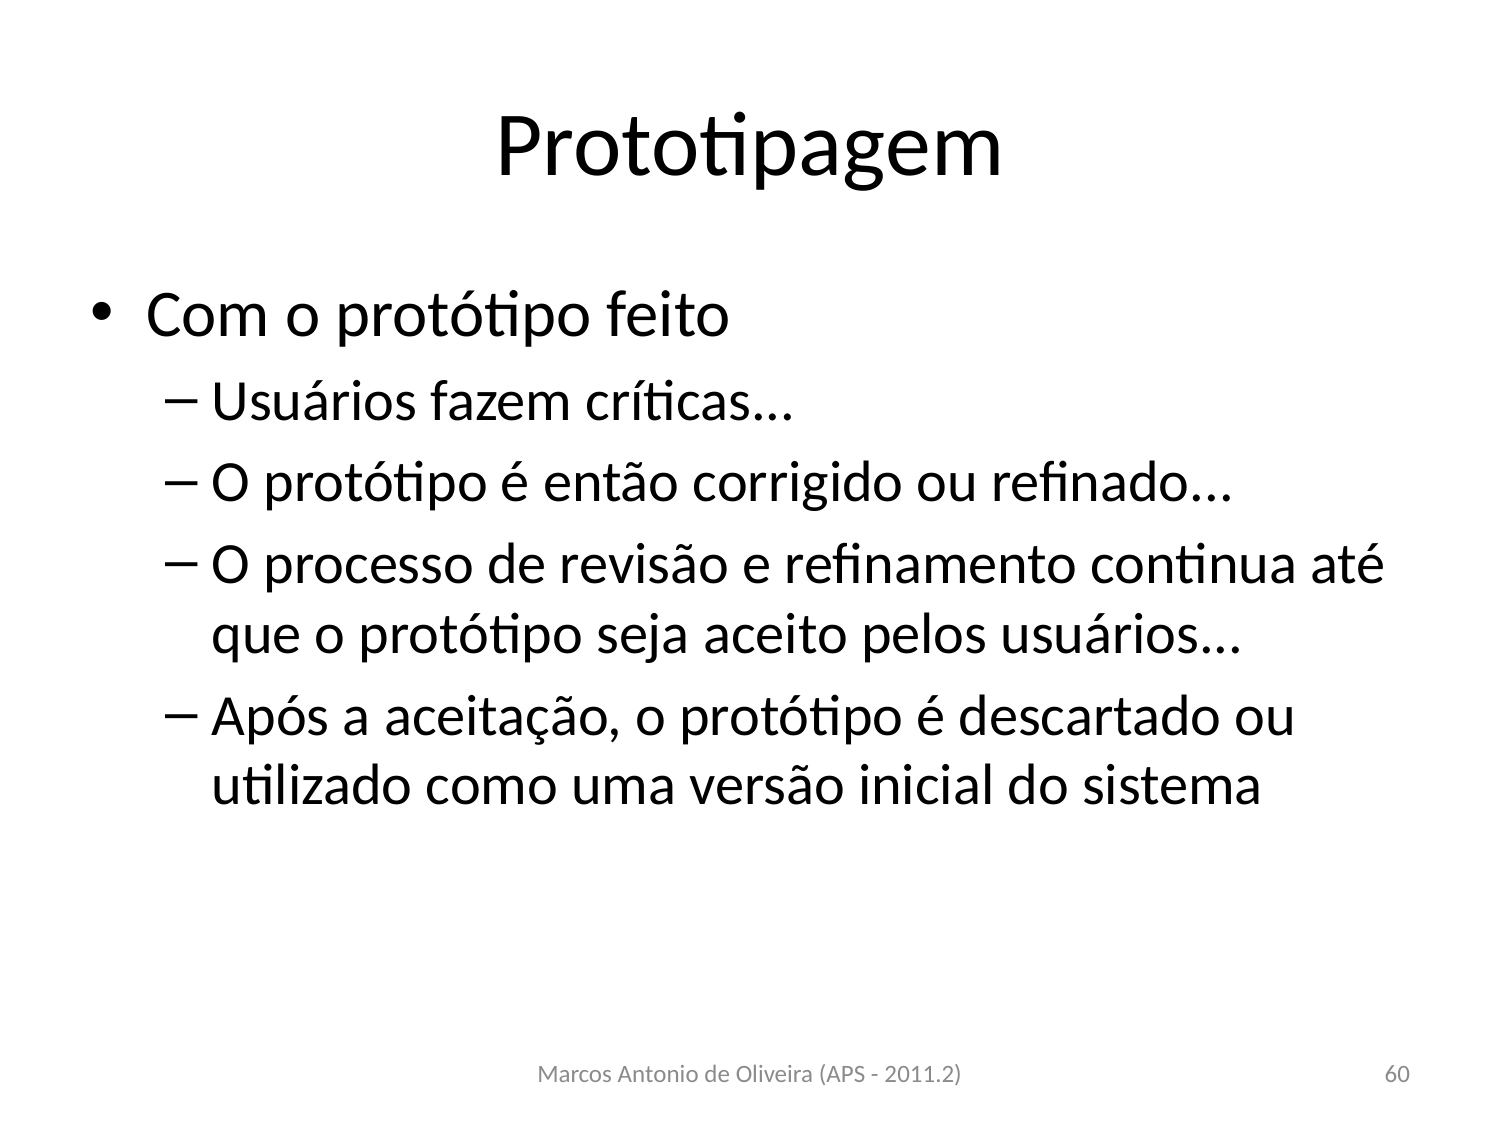

# Prototipagem
Com o protótipo feito
Usuários fazem críticas...
O protótipo é então corrigido ou refinado...
O processo de revisão e refinamento continua até que o protótipo seja aceito pelos usuários...
Após a aceitação, o protótipo é descartado ou utilizado como uma versão inicial do sistema
Marcos Antonio de Oliveira (APS - 2011.2)